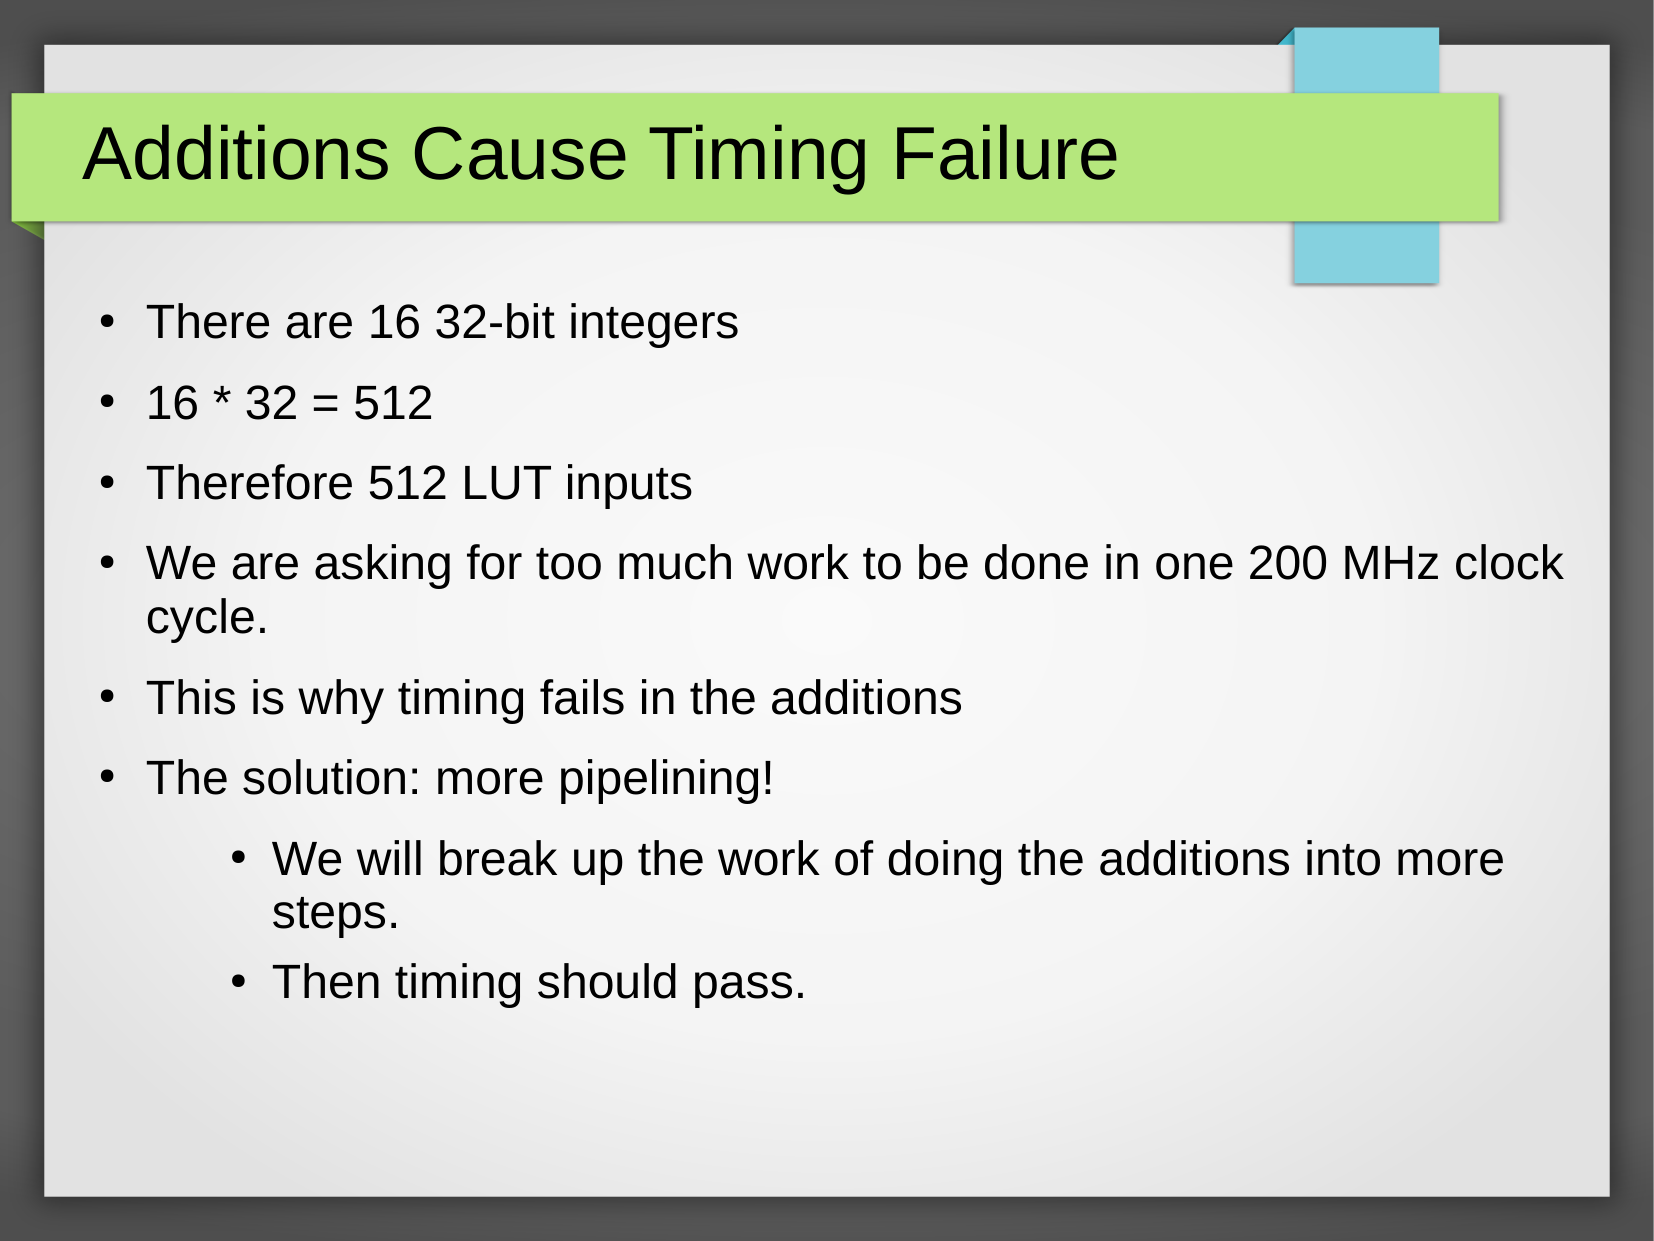

# Additions Cause Timing Failure
There are 16 32-bit integers
16 * 32 = 512
Therefore 512 LUT inputs
We are asking for too much work to be done in one 200 MHz clock cycle.
This is why timing fails in the additions
The solution: more pipelining!
We will break up the work of doing the additions into more steps.
Then timing should pass.